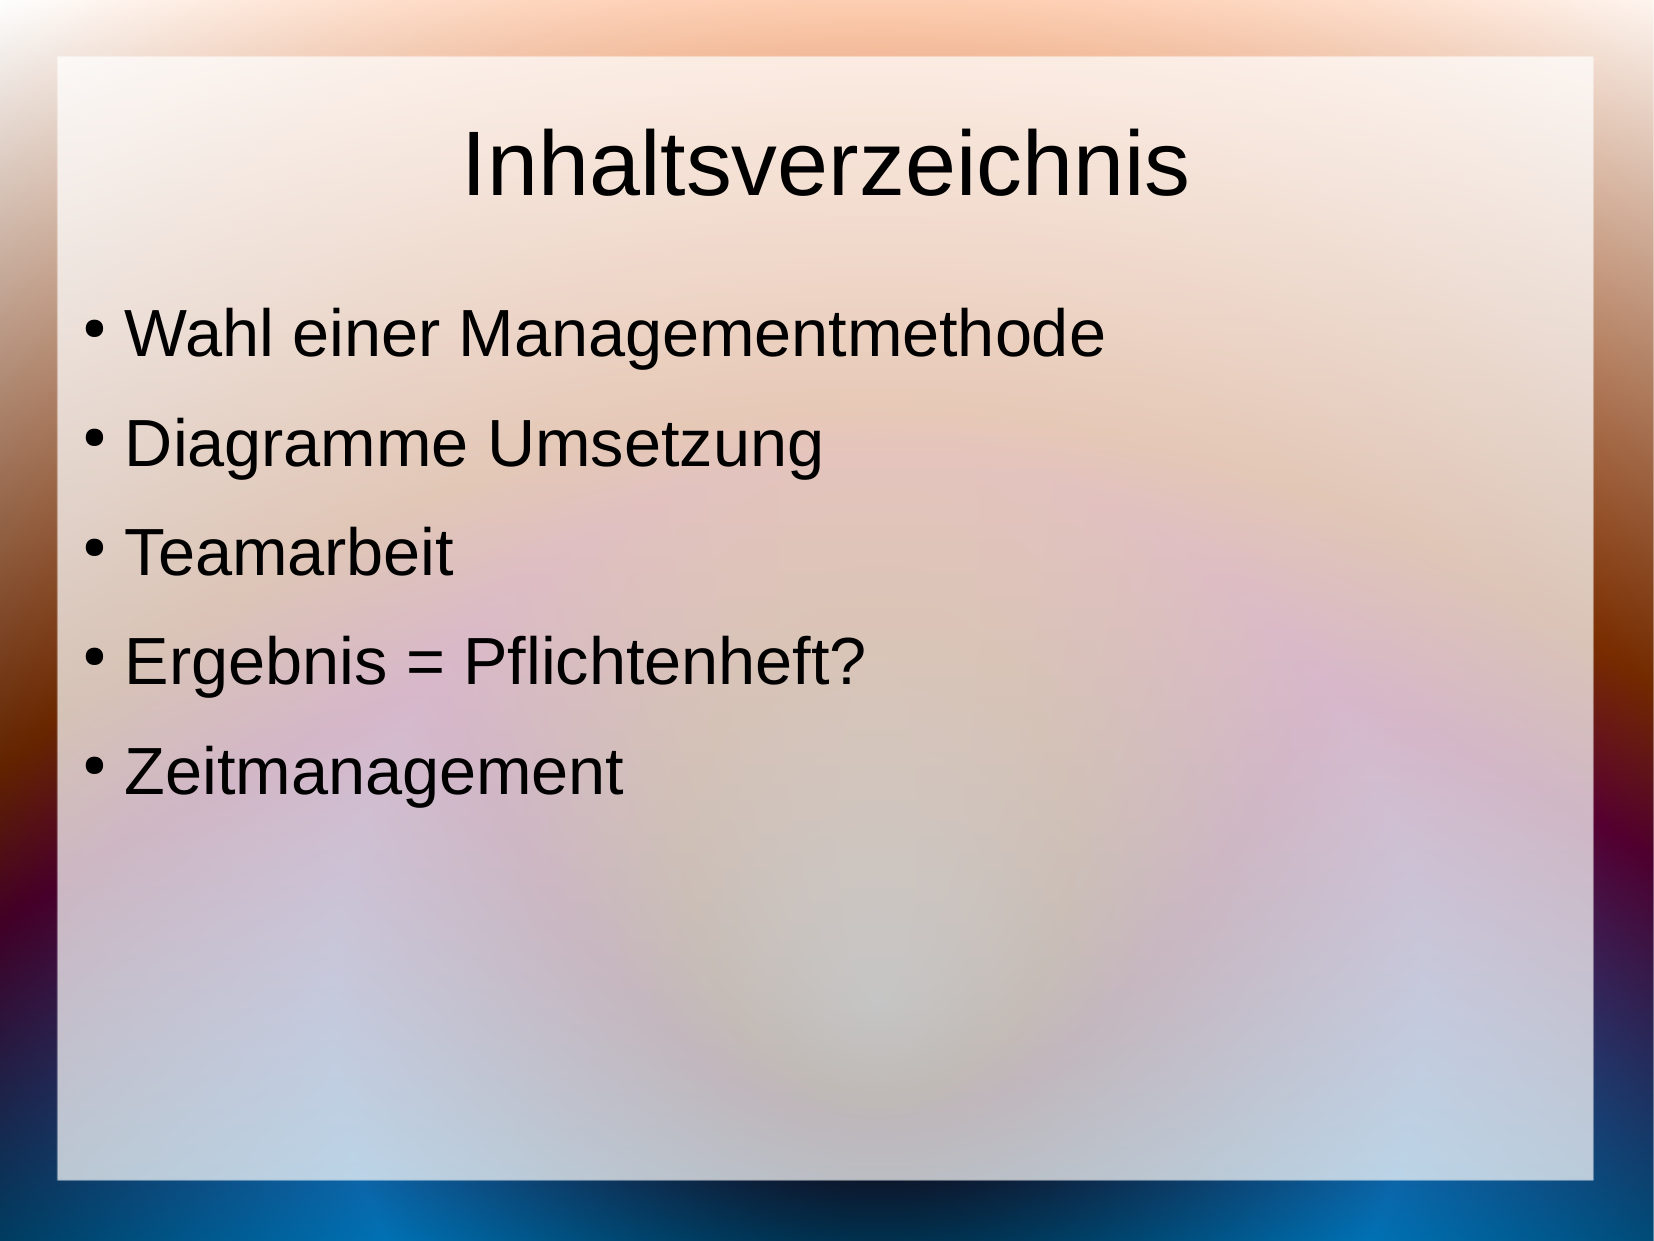

# Inhaltsverzeichnis
 Wahl einer Managementmethode
 Diagramme Umsetzung
 Teamarbeit
 Ergebnis = Pflichtenheft?
 Zeitmanagement